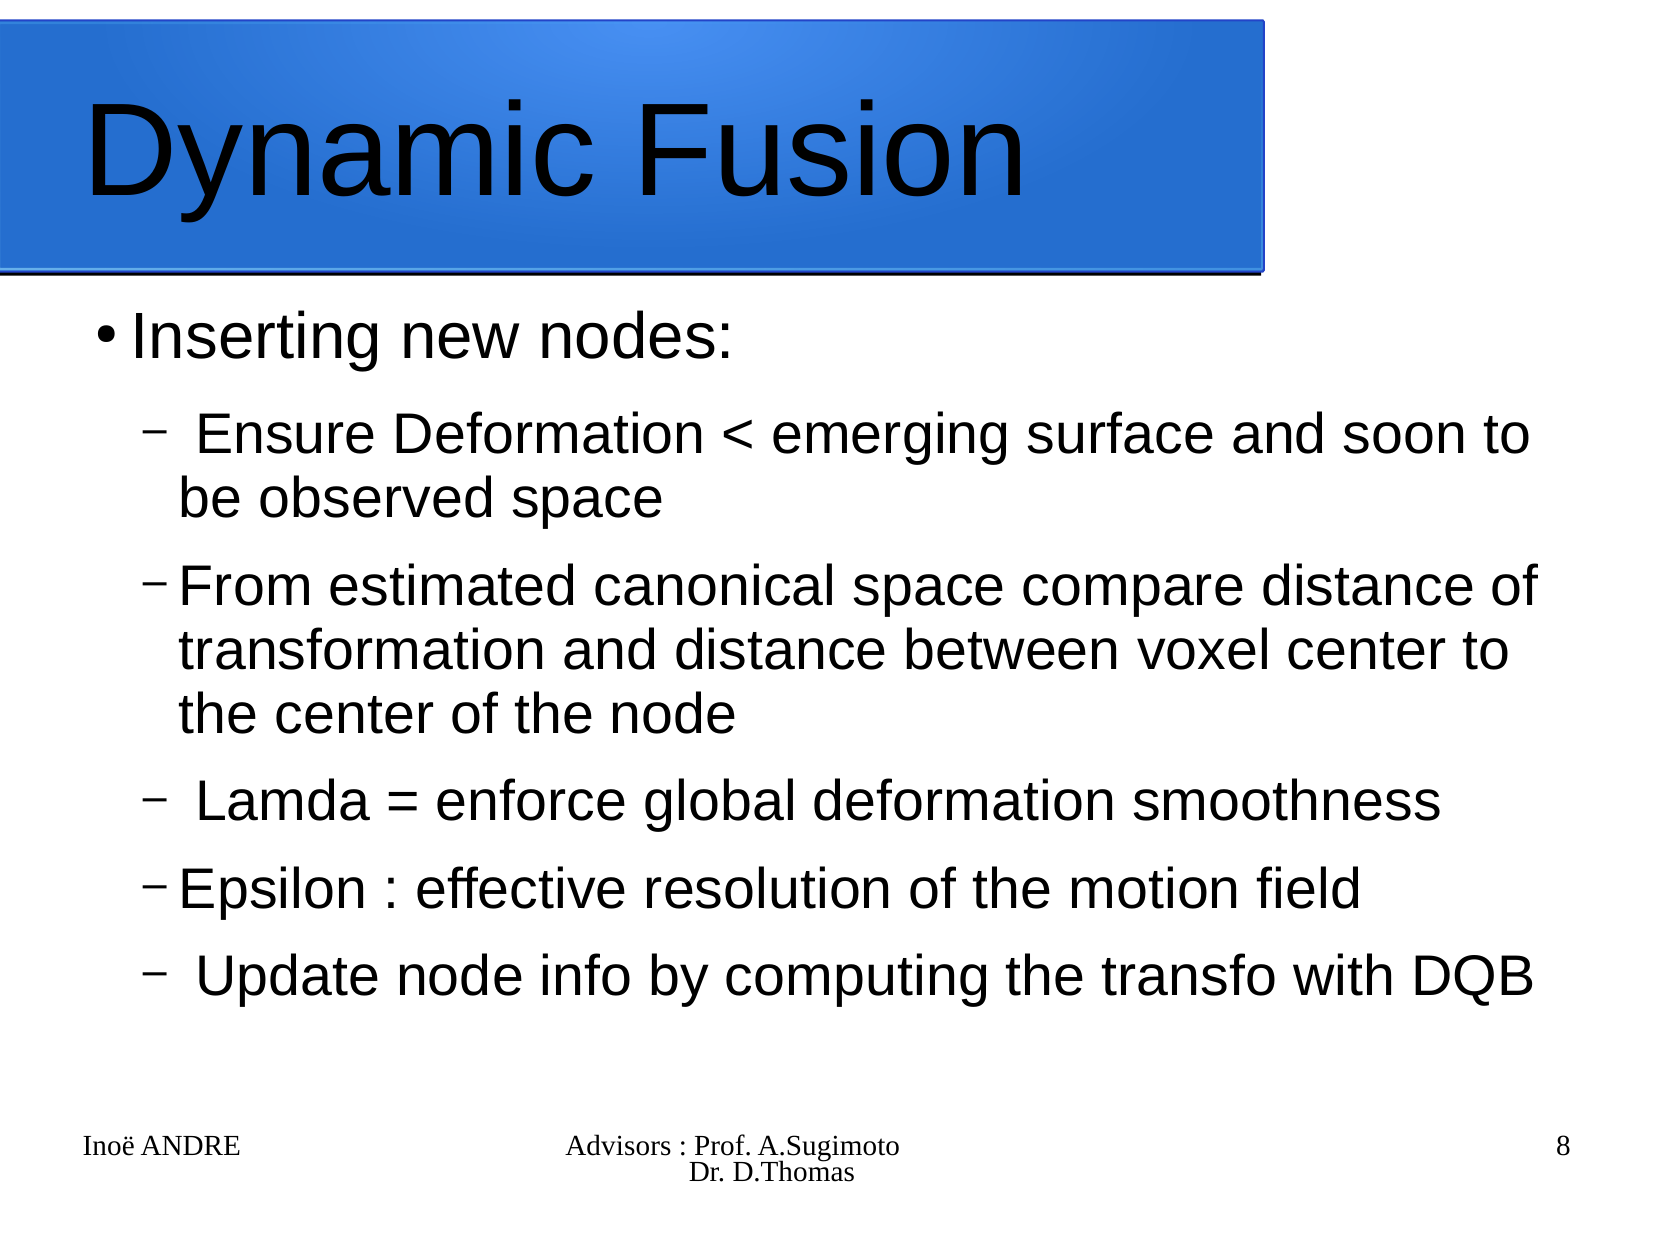

# Dynamic Fusion
Inserting new nodes:
 Ensure Deformation < emerging surface and soon to be observed space
From estimated canonical space compare distance of transformation and distance between voxel center to the center of the node
 Lamda = enforce global deformation smoothness
Epsilon : effective resolution of the motion field
 Update node info by computing the transfo with DQB
Inoë ANDRE
Advisors : Prof. A.Sugimoto Dr. D.Thomas
8